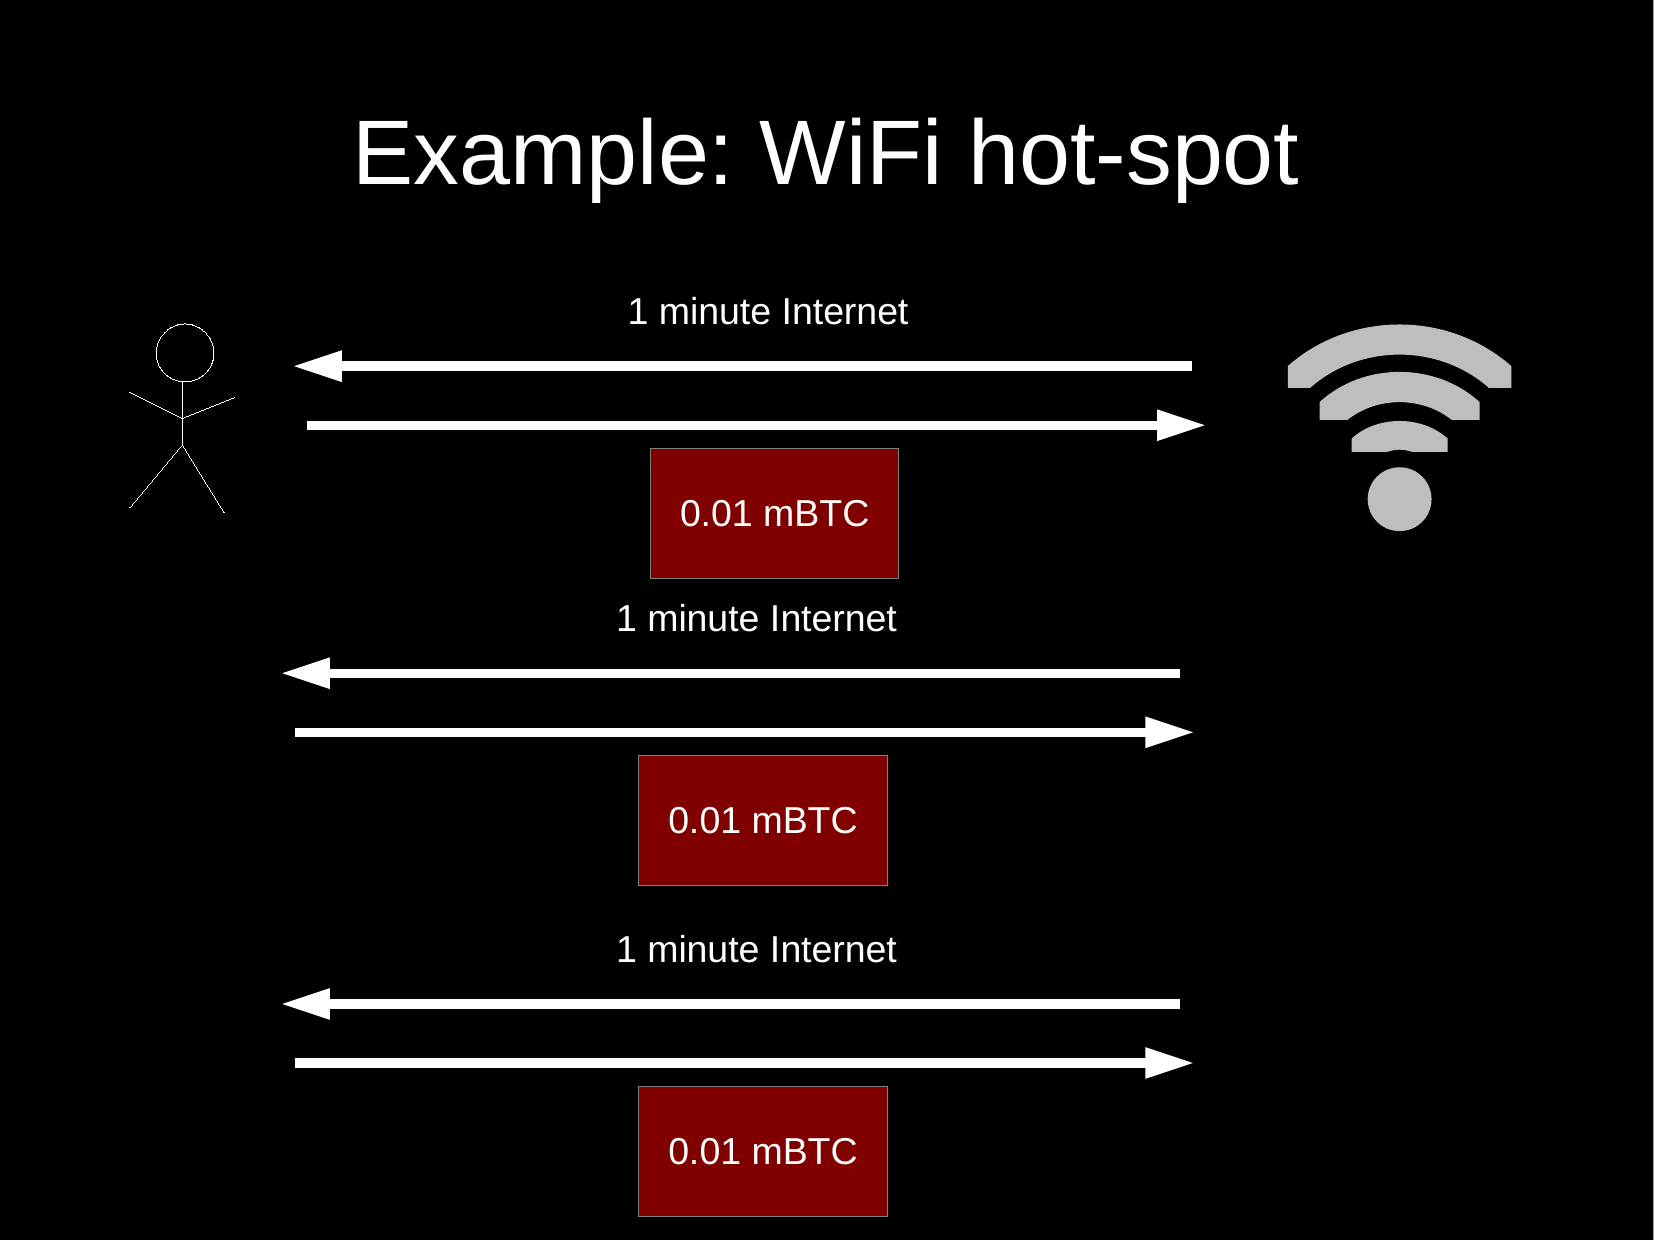

# Example: WiFi hot-spot
1 minute Internet
0.01 mBTC
1 minute Internet
0.01 mBTC
1 minute Internet
0.01 mBTC